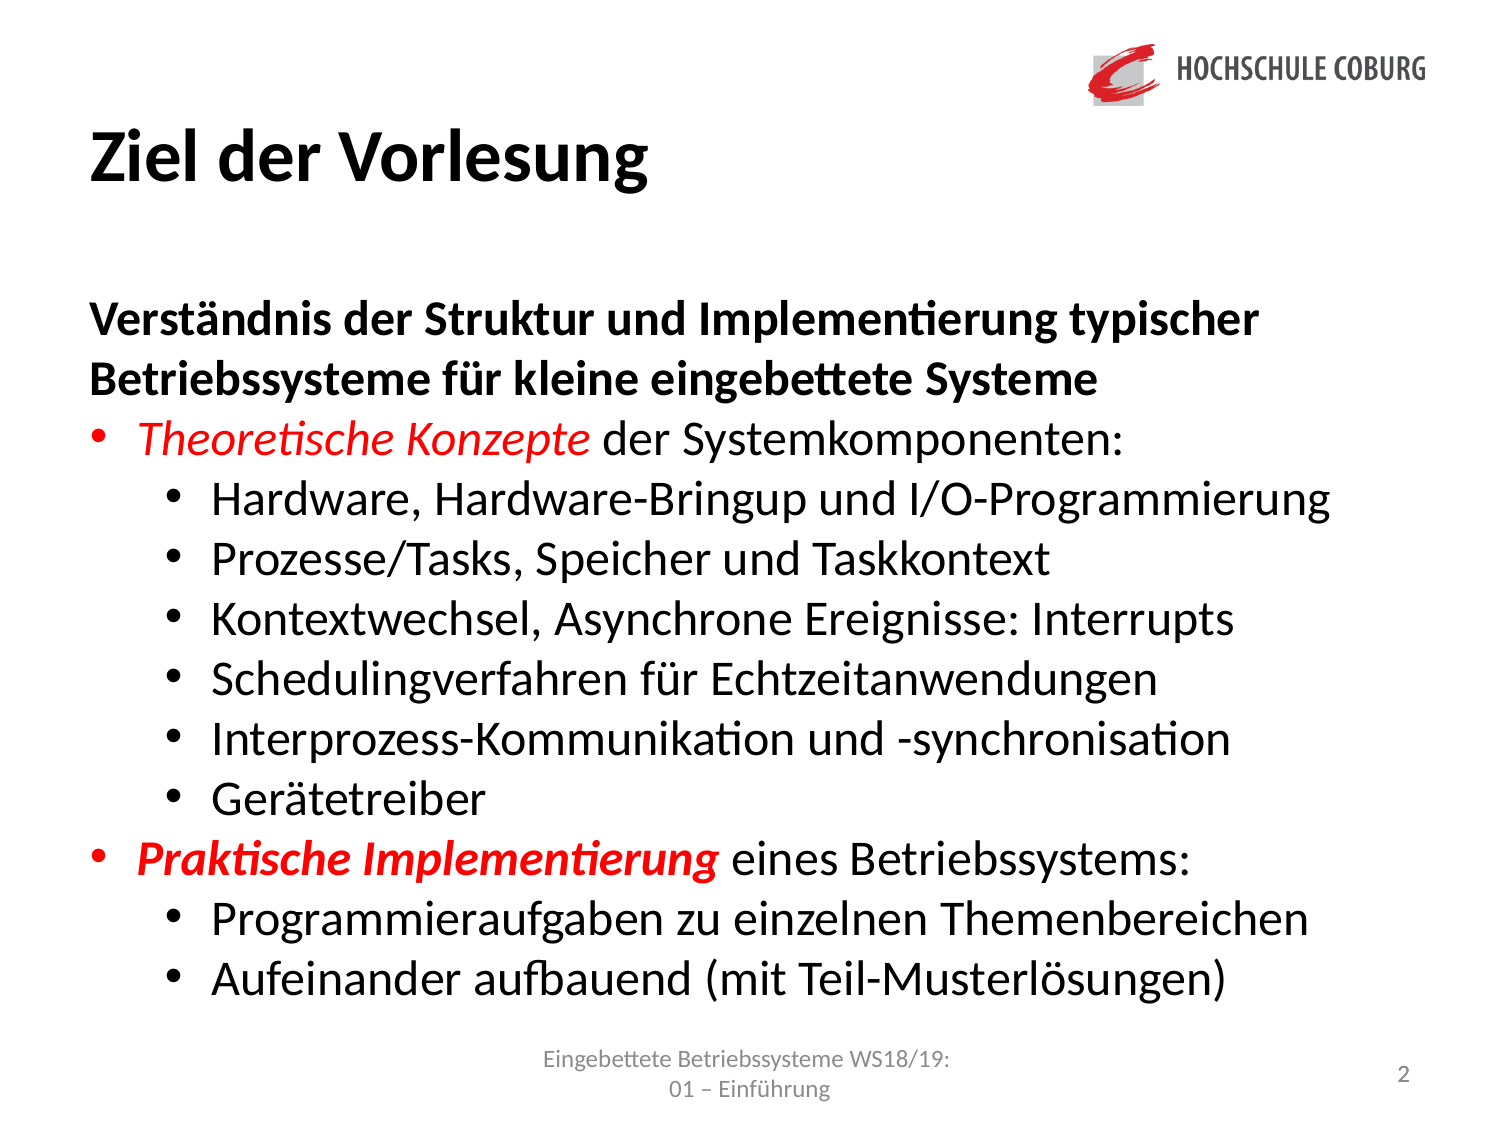

# Ziel der Vorlesung
Verständnis der Struktur und Implementierung typischer Betriebssysteme für kleine eingebettete Systeme
Theoretische Konzepte der Systemkomponenten:
Hardware, Hardware-Bringup und I/O-Programmierung
Prozesse/Tasks, Speicher und Taskkontext
Kontextwechsel, Asynchrone Ereignisse: Interrupts
Schedulingverfahren für Echtzeitanwendungen
Interprozess-Kommunikation und -synchronisation
Gerätetreiber
Praktische Implementierung eines Betriebssystems:
Programmieraufgaben zu einzelnen Themenbereichen
Aufeinander aufbauend (mit Teil-Musterlösungen)
Eingebettete Betriebssysteme WS17/18: 01 – Einführung
1
2